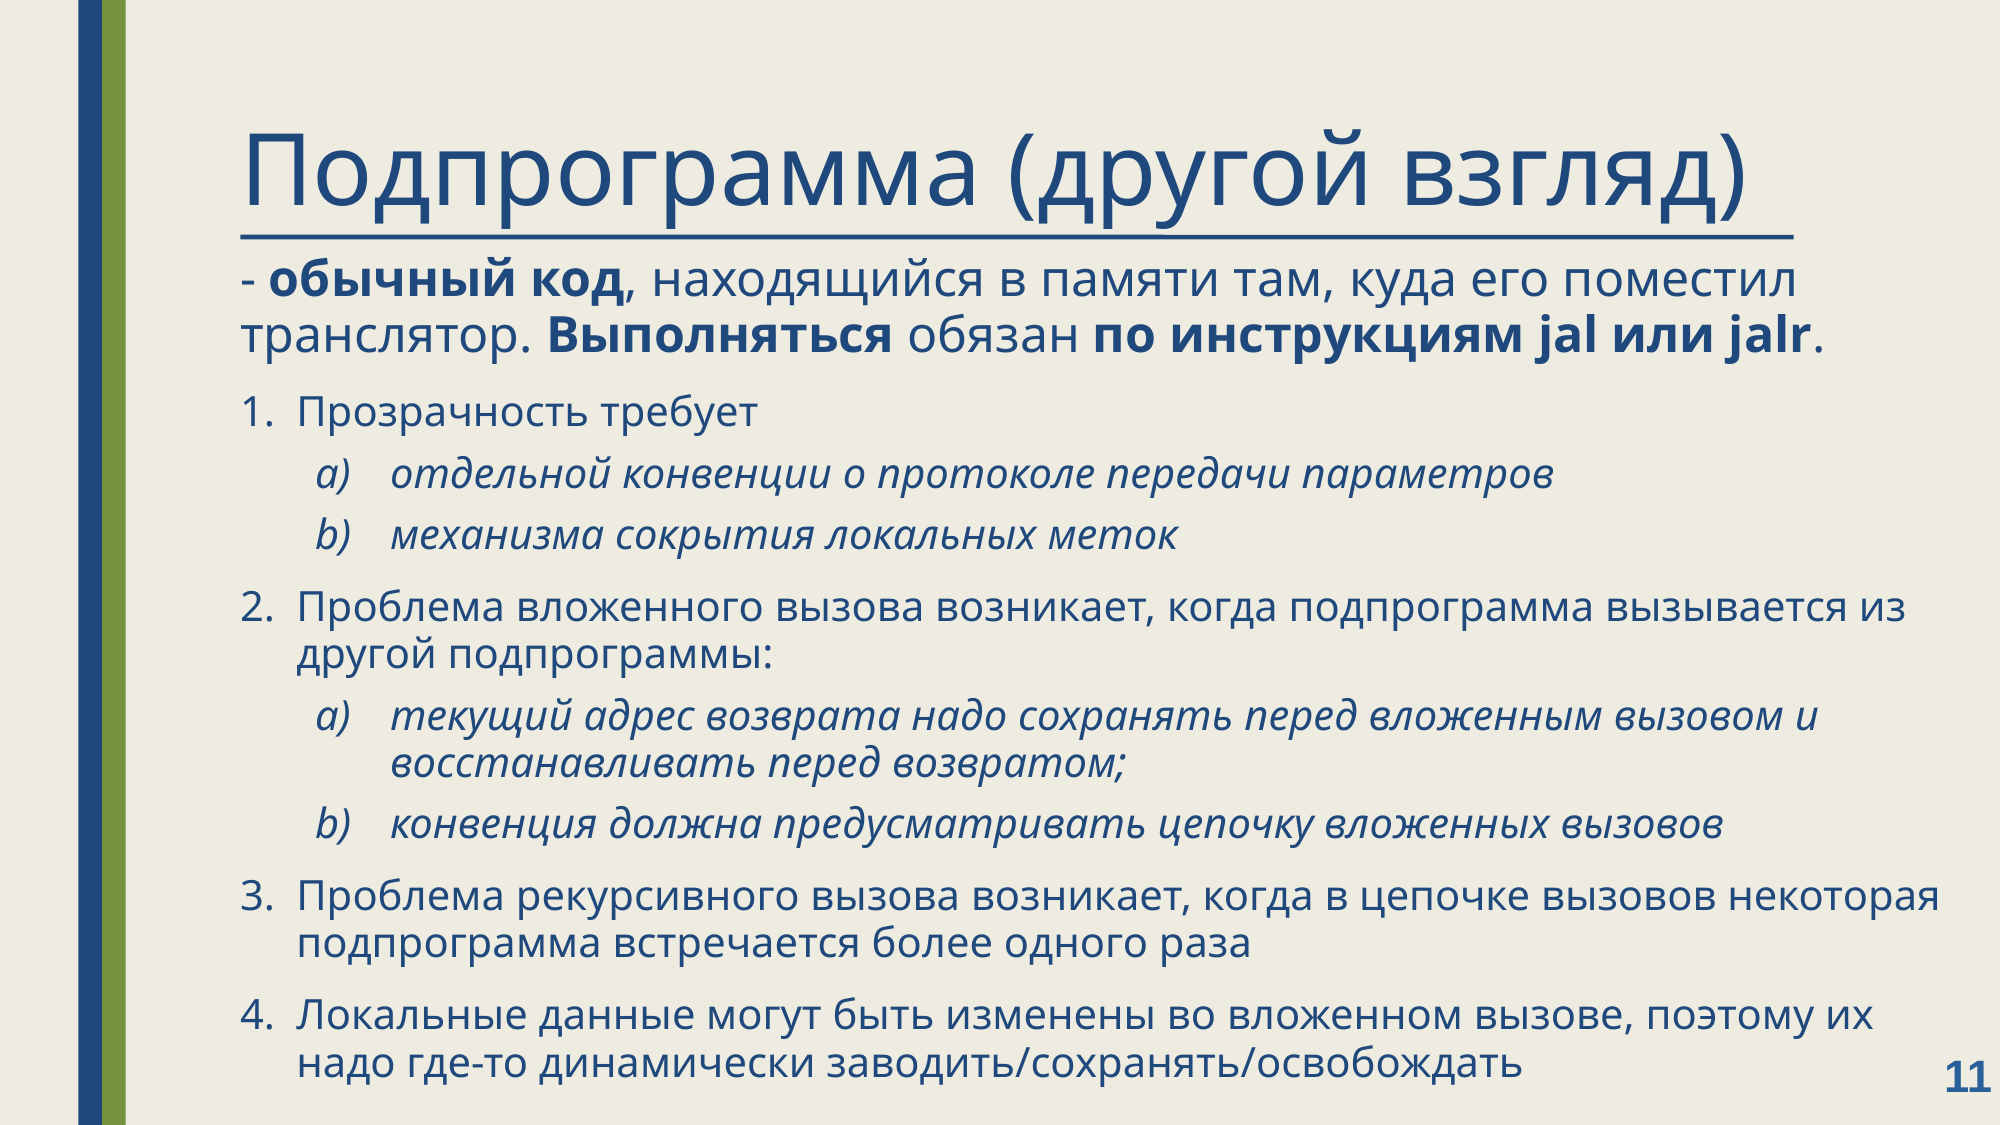

# Подпрограмма (другой взгляд)
- обычный код, находящийся в памяти там, куда его поместил транслятор. Выполняться обязан по инструкциям jal или jalr.
Прозрачность требует
отдельной конвенции о протоколе передачи параметров
механизма сокрытия локальных меток
Проблема вложенного вызова возникает, когда подпрограмма вызывается из другой подпрограммы:
текущий адрес возврата надо сохранять перед вложенным вызовом и восстанавливать перед возвратом;
конвенция должна предусматривать цепочку вложенных вызовов
Проблема рекурсивного вызова возникает, когда в цепочке вызовов некоторая подпрограмма встречается более одного раза
Локальные данные могут быть изменены во вложенном вызове, поэтому их надо где-то динамически заводить/сохранять/освобождать